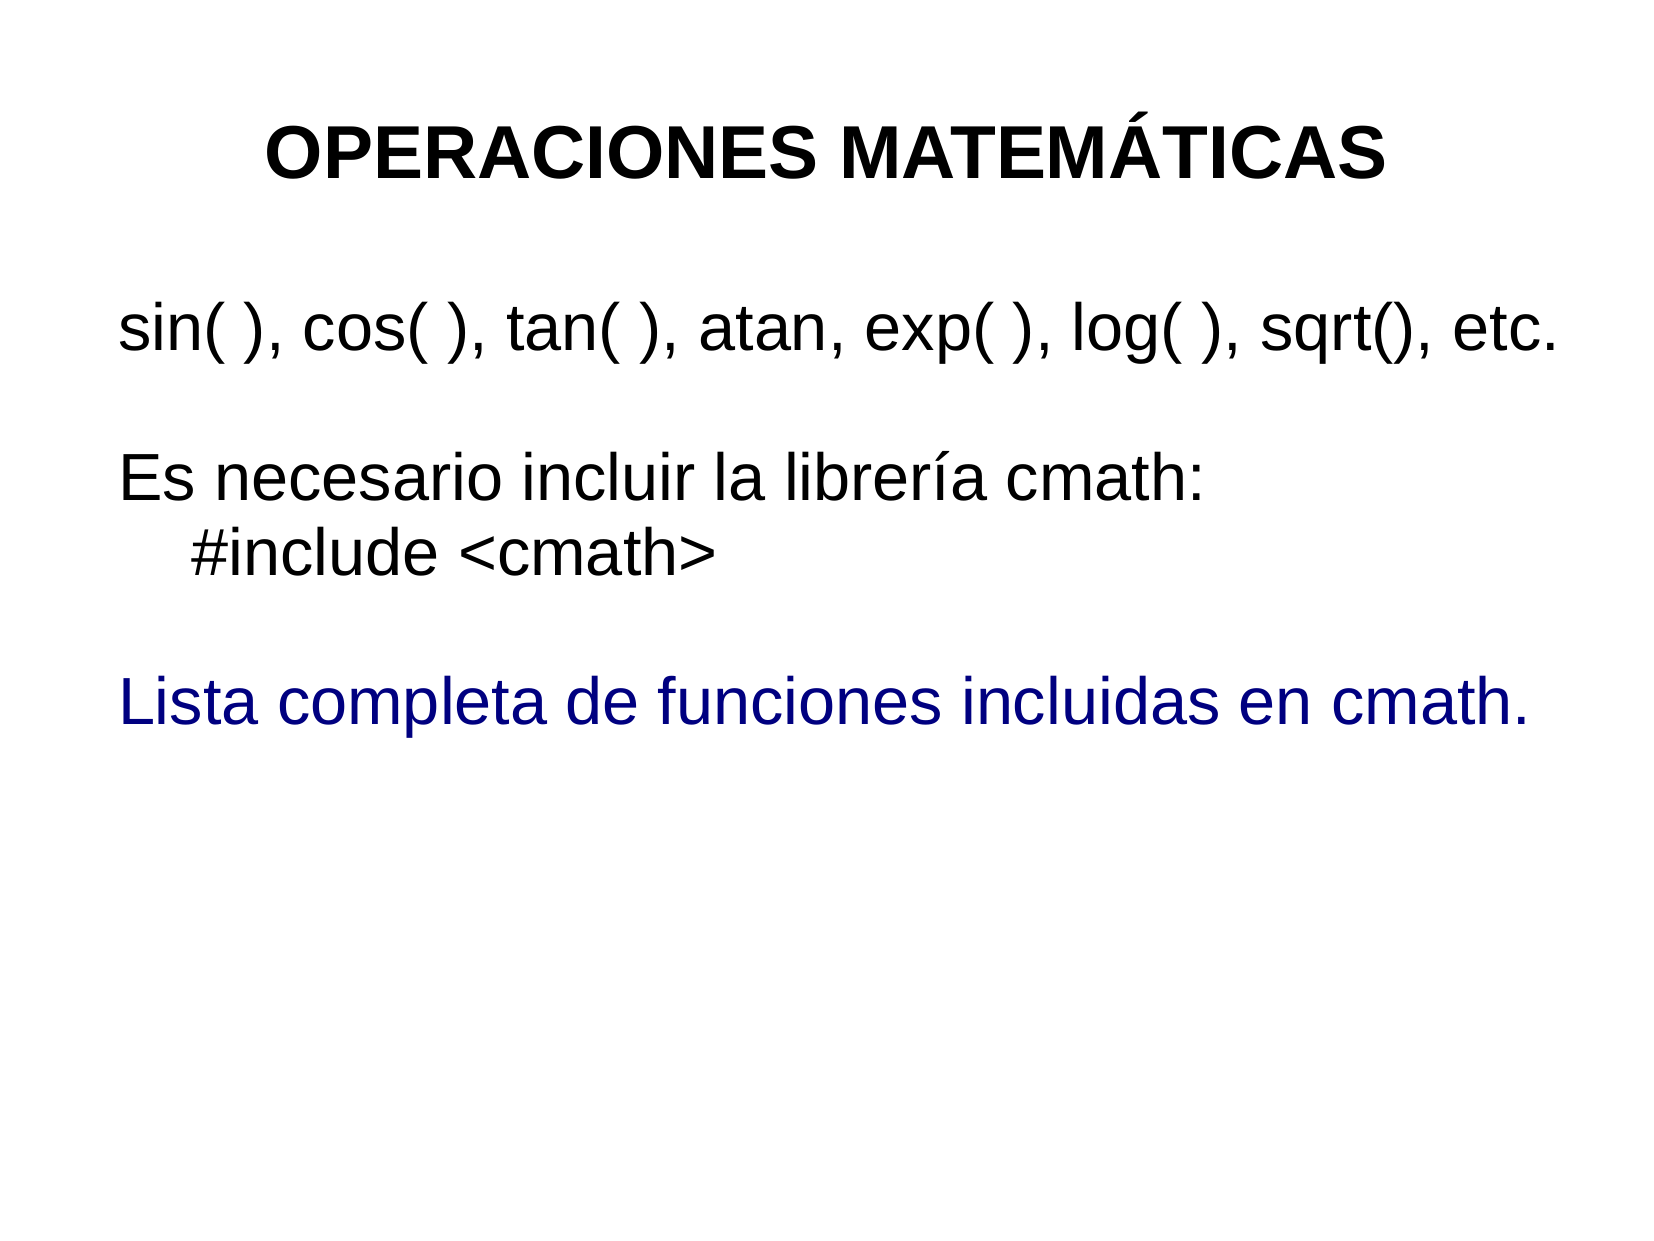

# OPERACIONES MATEMÁTICAS
sin( ), cos( ), tan( ), atan, exp( ), log( ), sqrt(), etc.
Es necesario incluir la librería cmath:
	#include <cmath>
Lista completa de funciones incluidas en cmath.